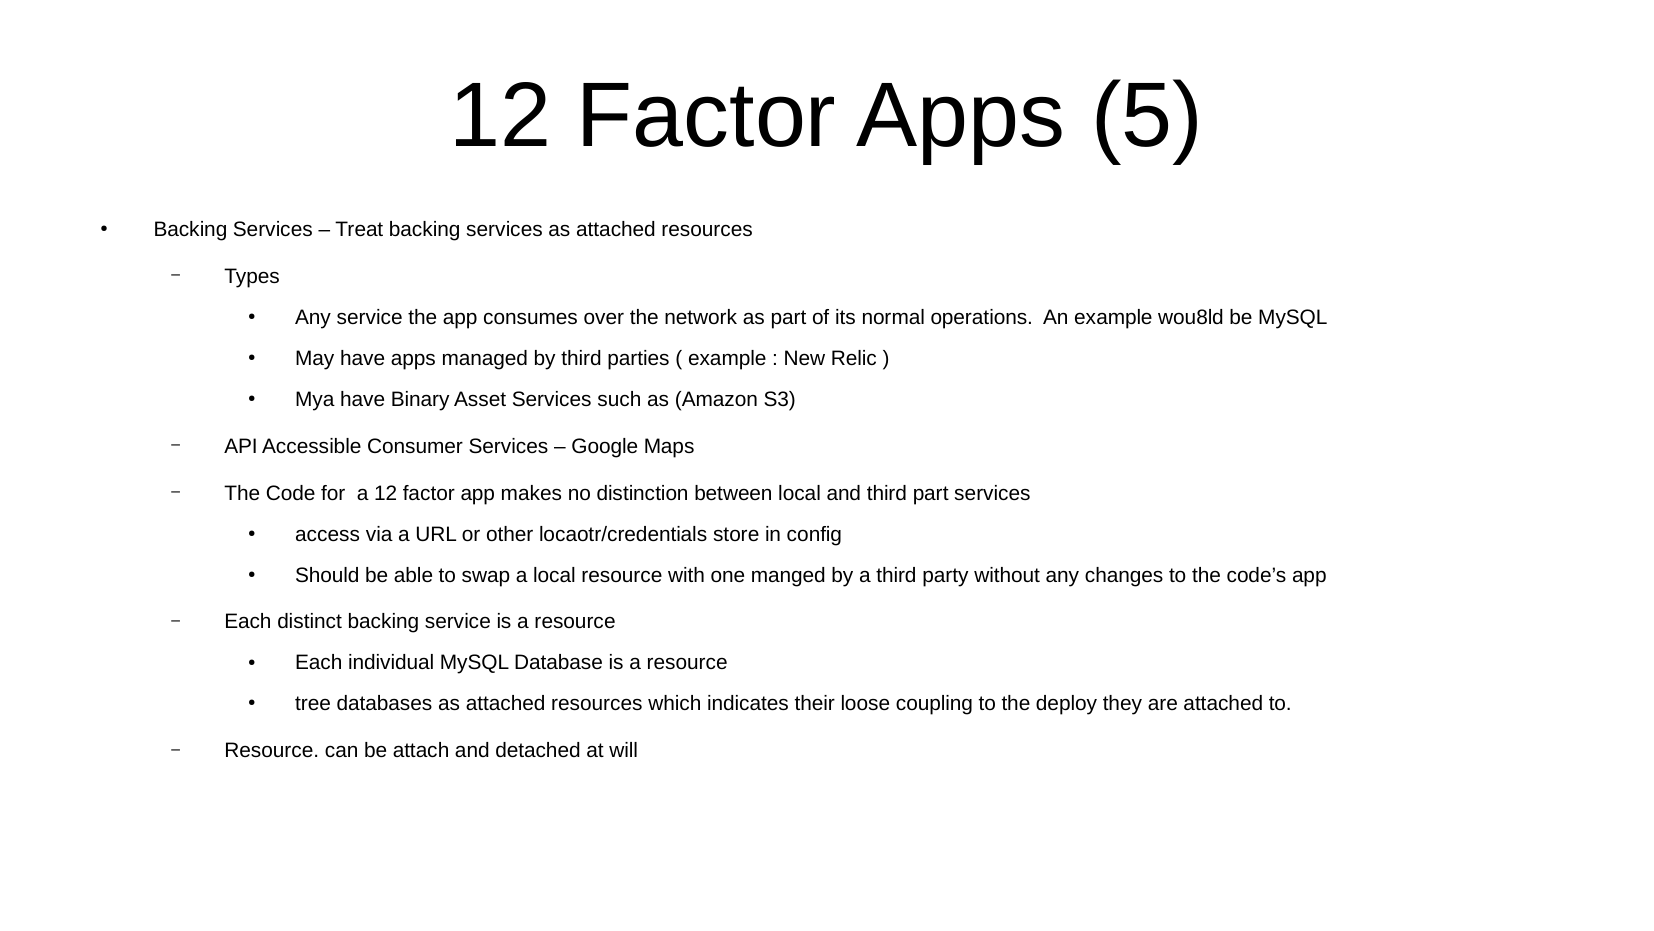

# 12 Factor Apps (5)
Backing Services – Treat backing services as attached resources
Types
Any service the app consumes over the network as part of its normal operations. An example wou8ld be MySQL
May have apps managed by third parties ( example : New Relic )
Mya have Binary Asset Services such as (Amazon S3)
API Accessible Consumer Services – Google Maps
The Code for a 12 factor app makes no distinction between local and third part services
access via a URL or other locaotr/credentials store in config
Should be able to swap a local resource with one manged by a third party without any changes to the code’s app
Each distinct backing service is a resource
Each individual MySQL Database is a resource
tree databases as attached resources which indicates their loose coupling to the deploy they are attached to.
Resource. can be attach and detached at will